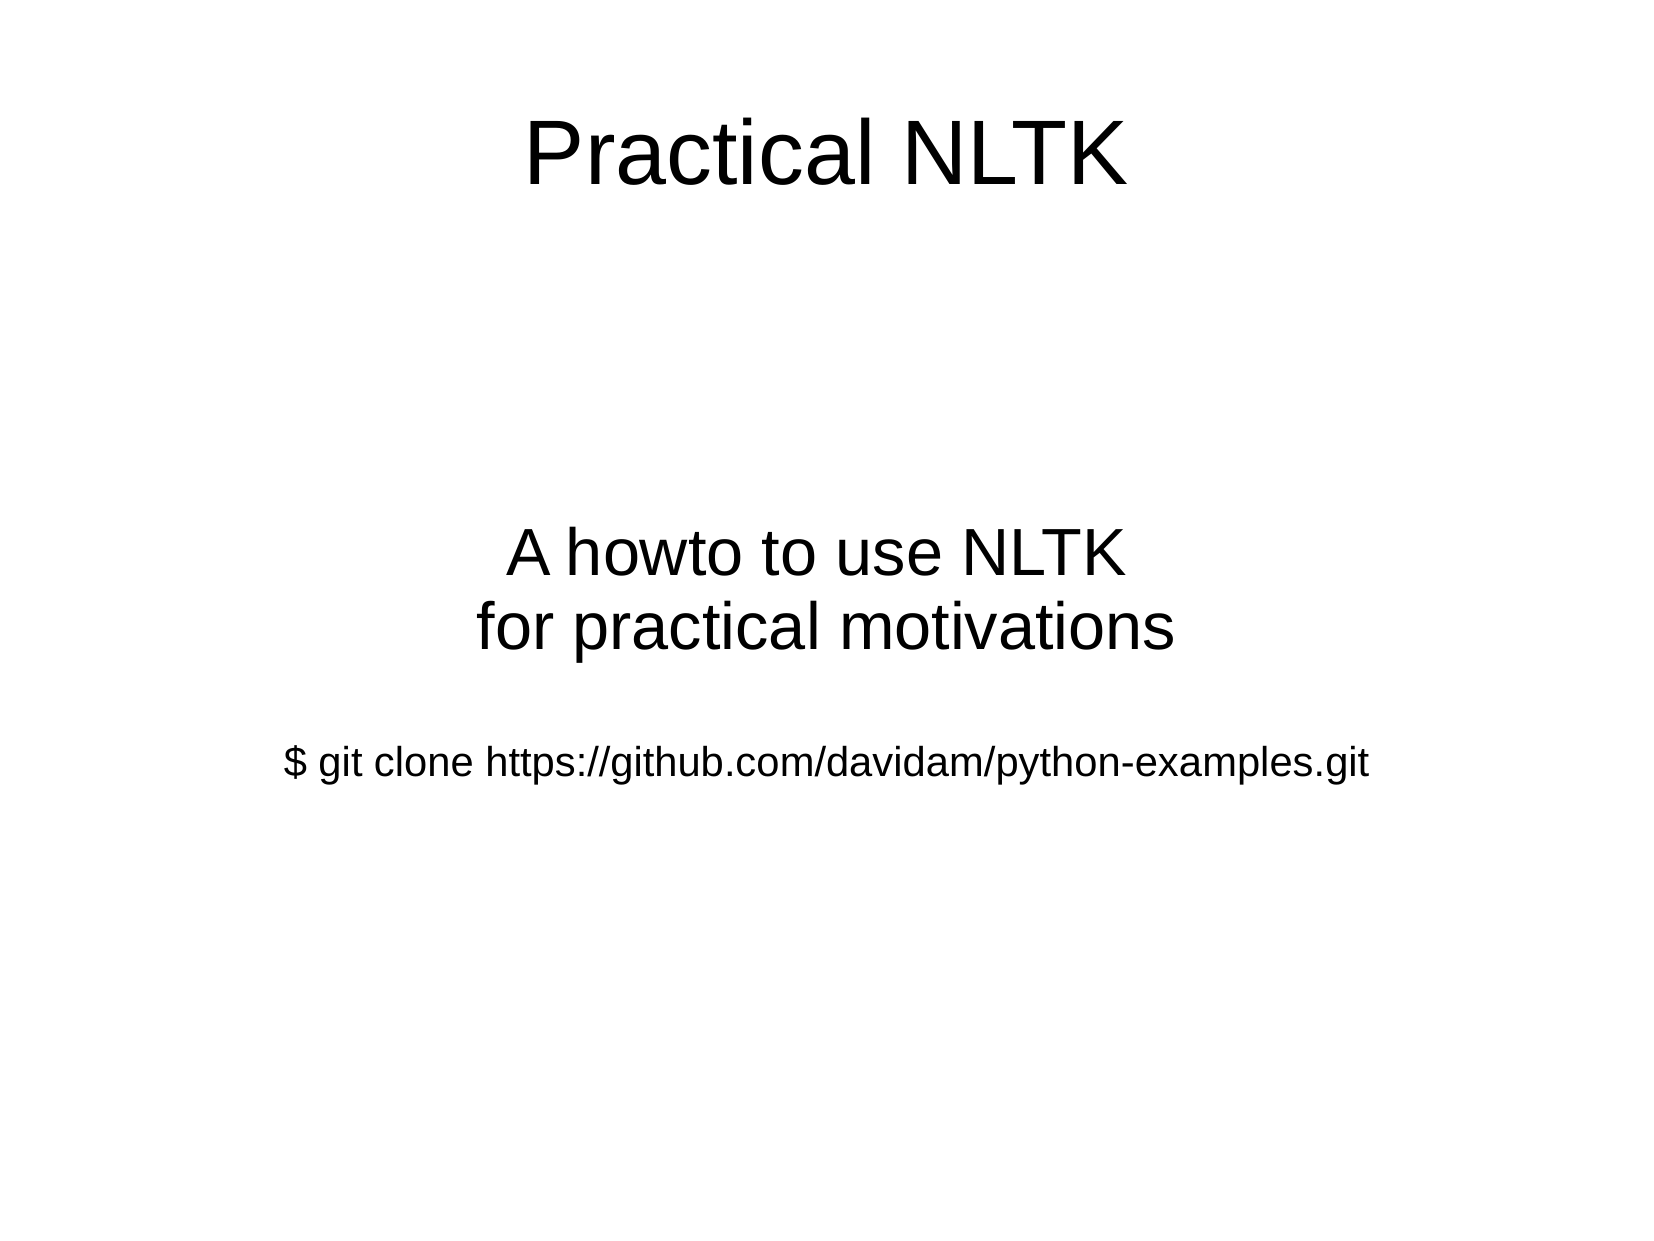

# Practical NLTK
A howto to use NLTK
for practical motivations
$ git clone https://github.com/davidam/python-examples.git